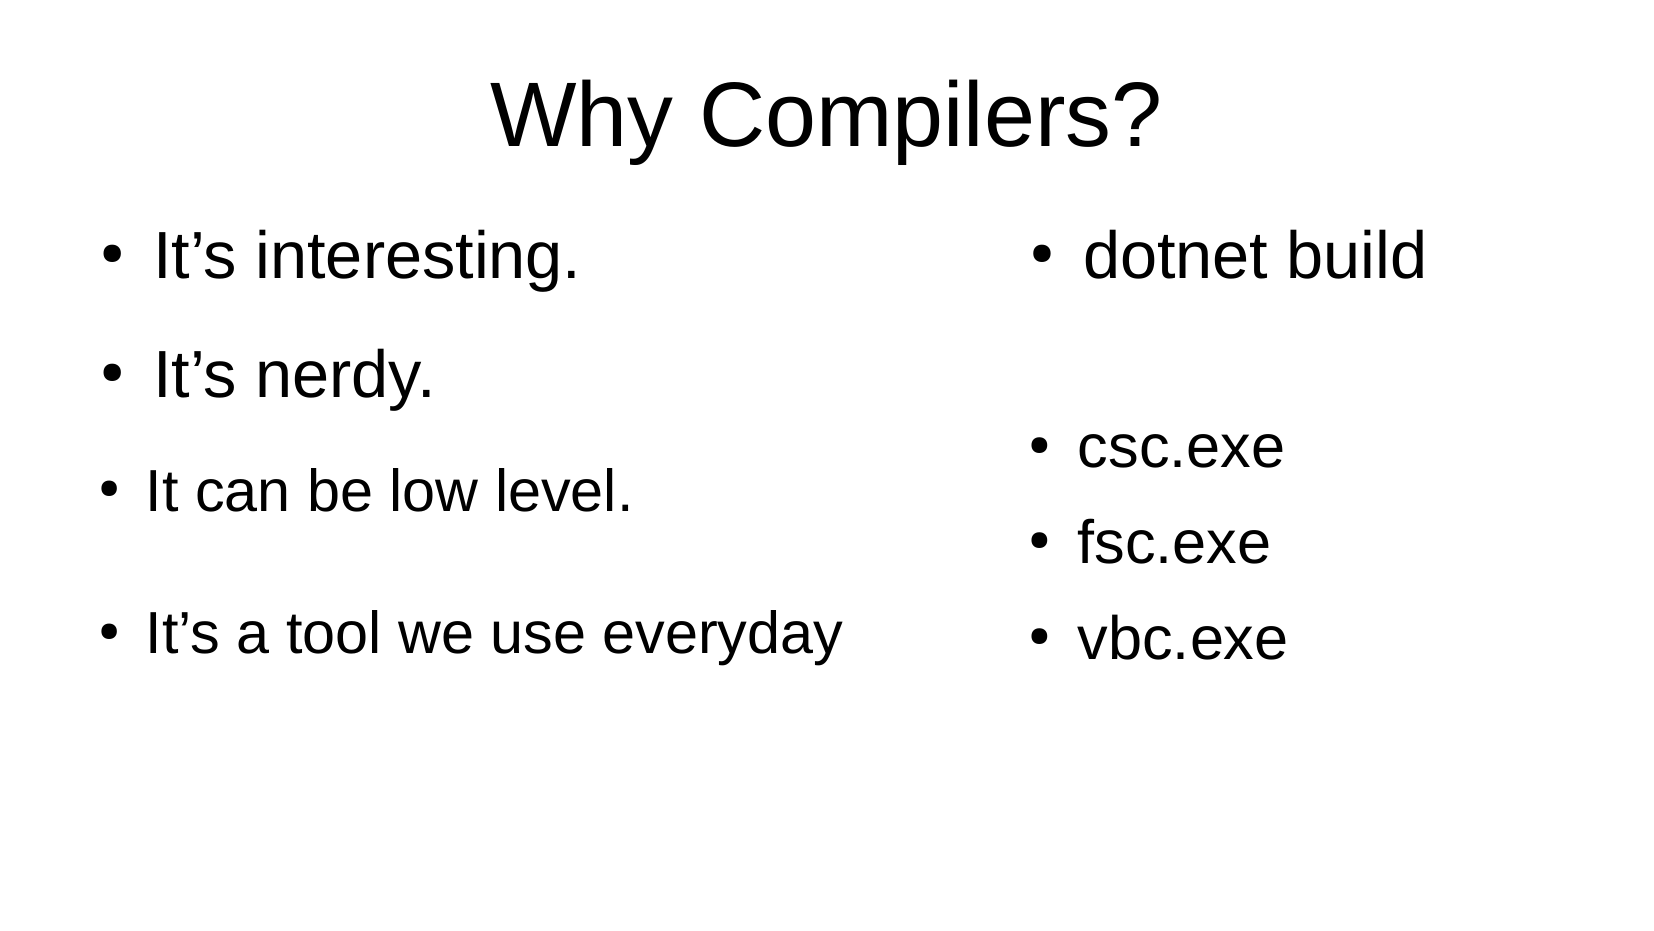

# Why Compilers?
It’s interesting.
dotnet build
It’s nerdy.
csc.exe
fsc.exe
vbc.exe
It can be low level.
It’s a tool we use everyday